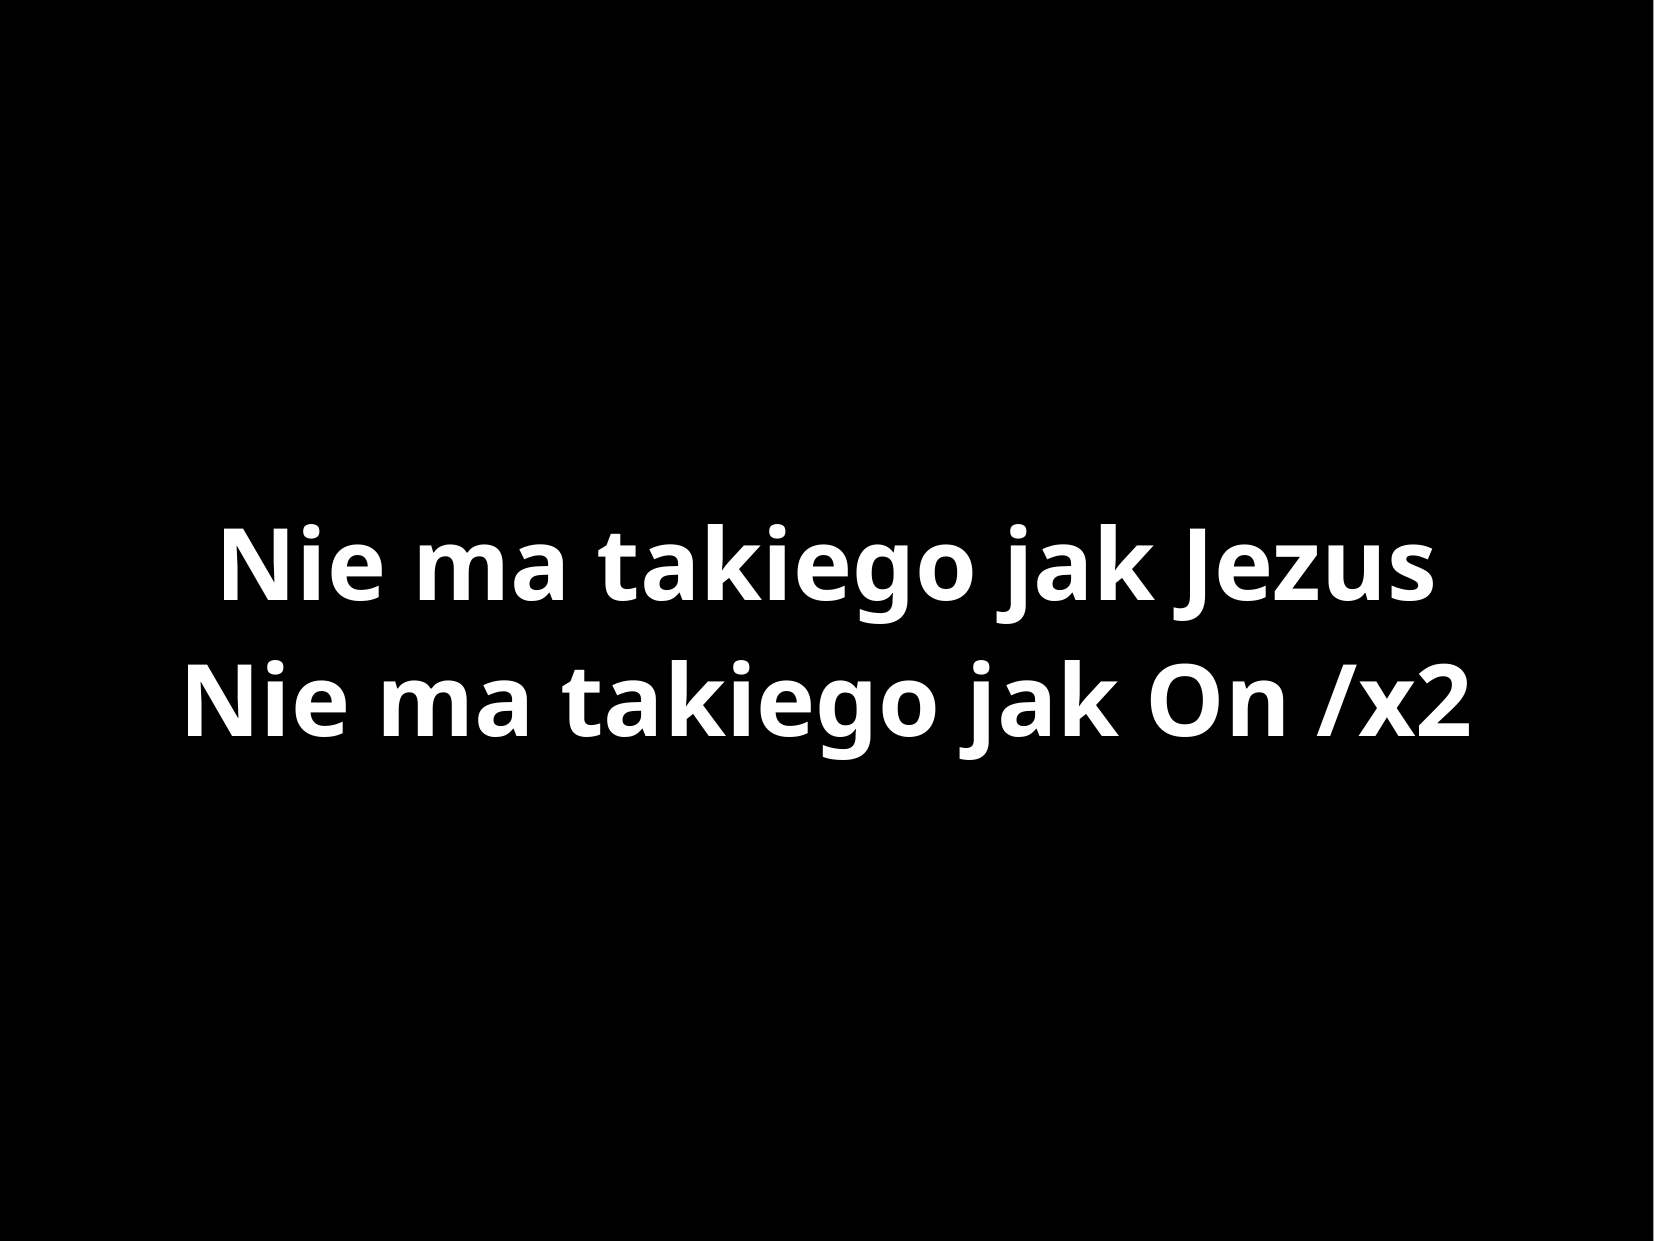

# Nie ma takiego jak Jezus Nie ma takiego jak On /x2